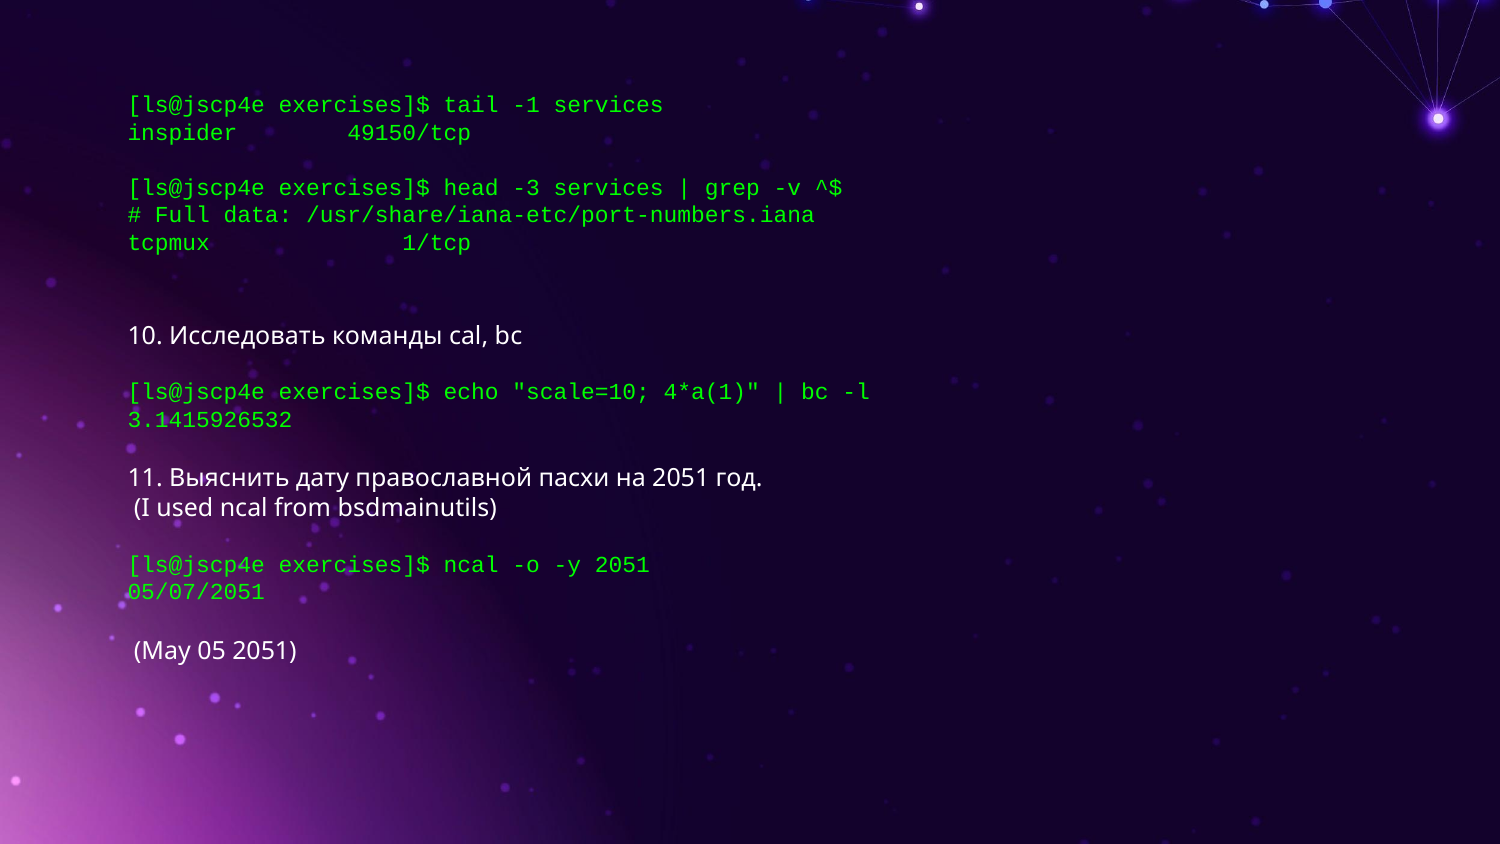

# [ls@jscp4e exercises]$ tail -1 services
inspider 49150/tcp
[ls@jscp4e exercises]$ head -3 services | grep -v ^$
# Full data: /usr/share/iana-etc/port-numbers.iana
tcpmux 1/tcp
10. Исследовать команды cal, bc
[ls@jscp4e exercises]$ echo "scale=10; 4*a(1)" | bc -l
3.1415926532
11. Выяснить дату православной пасхи на 2051 год.
 (I used ncal from bsdmainutils)
[ls@jscp4e exercises]$ ncal -o -y 2051
05/07/2051
 (May 05 2051)